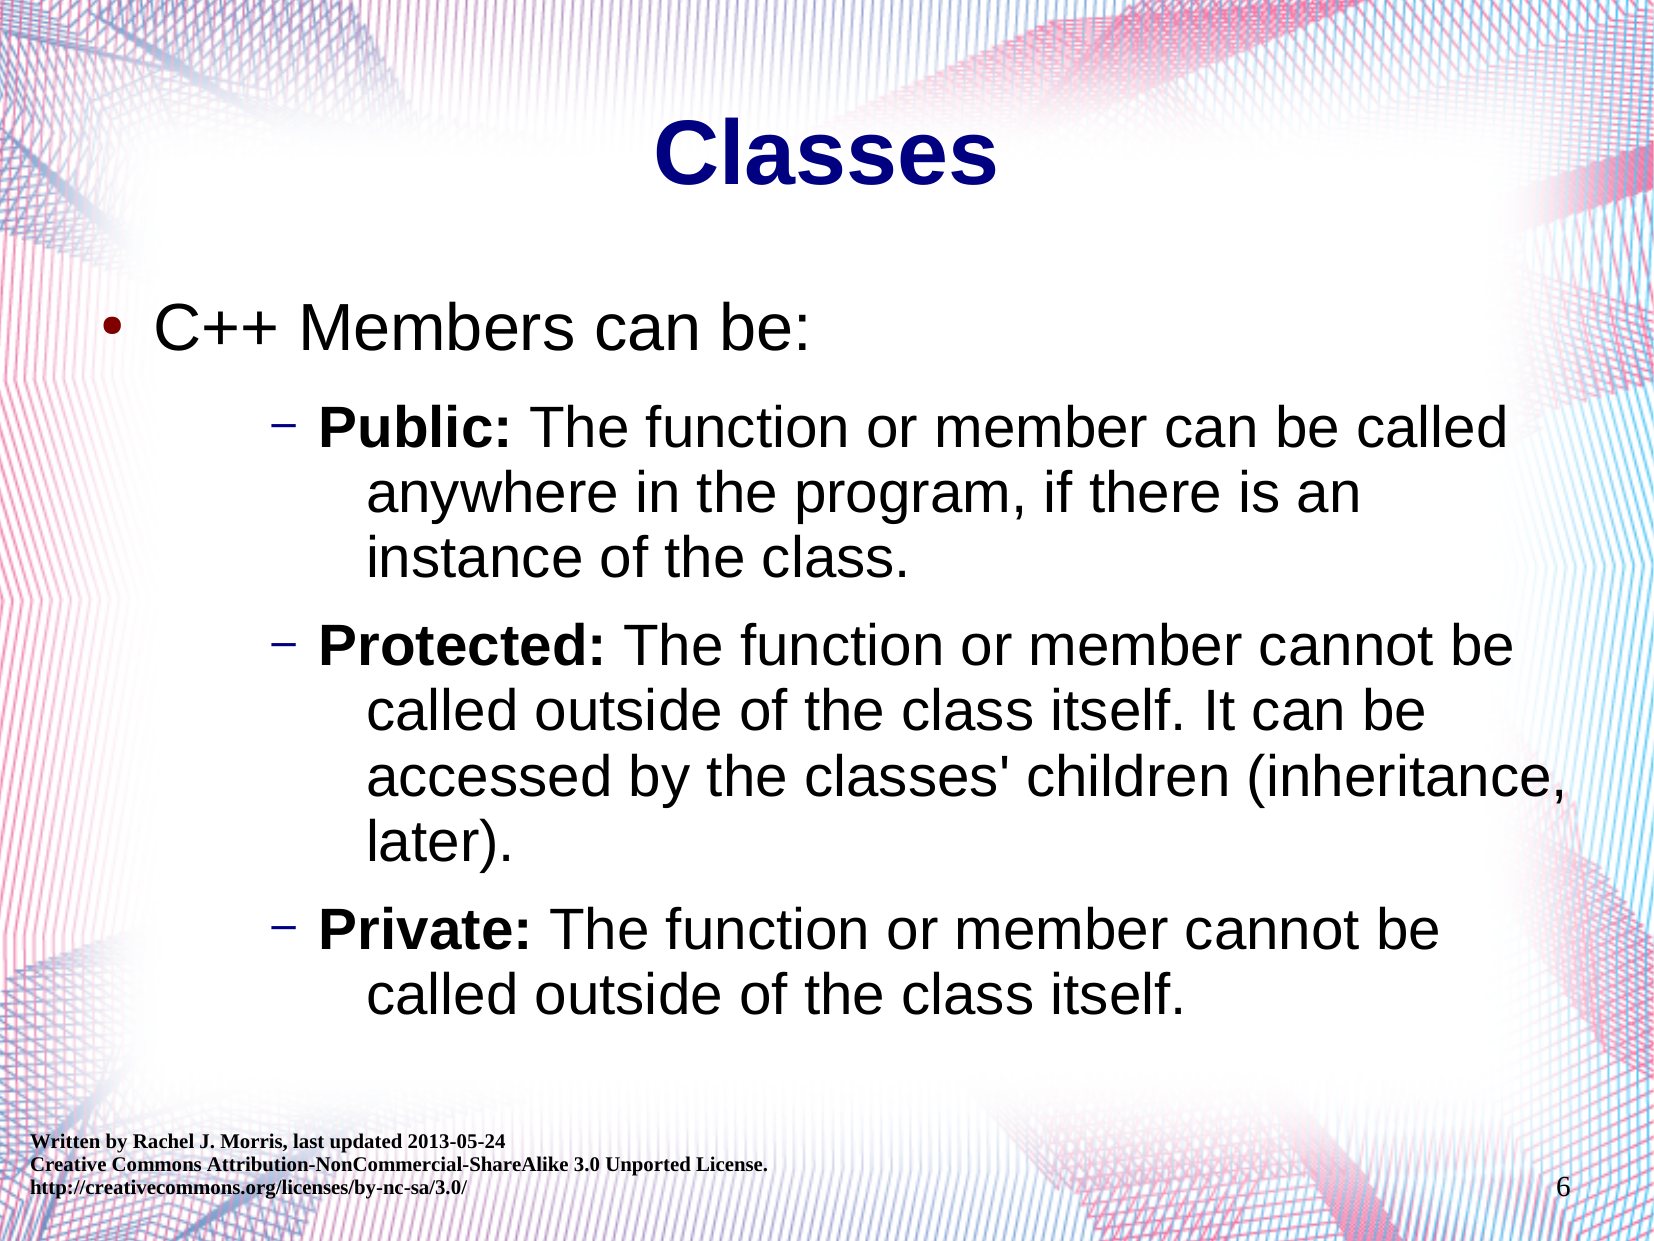

# Classes
C++ Members can be:
Public: The function or member can be called anywhere in the program, if there is an instance of the class.
Protected: The function or member cannot be called outside of the class itself. It can be accessed by the classes' children (inheritance, later).
Private: The function or member cannot be called outside of the class itself.
6